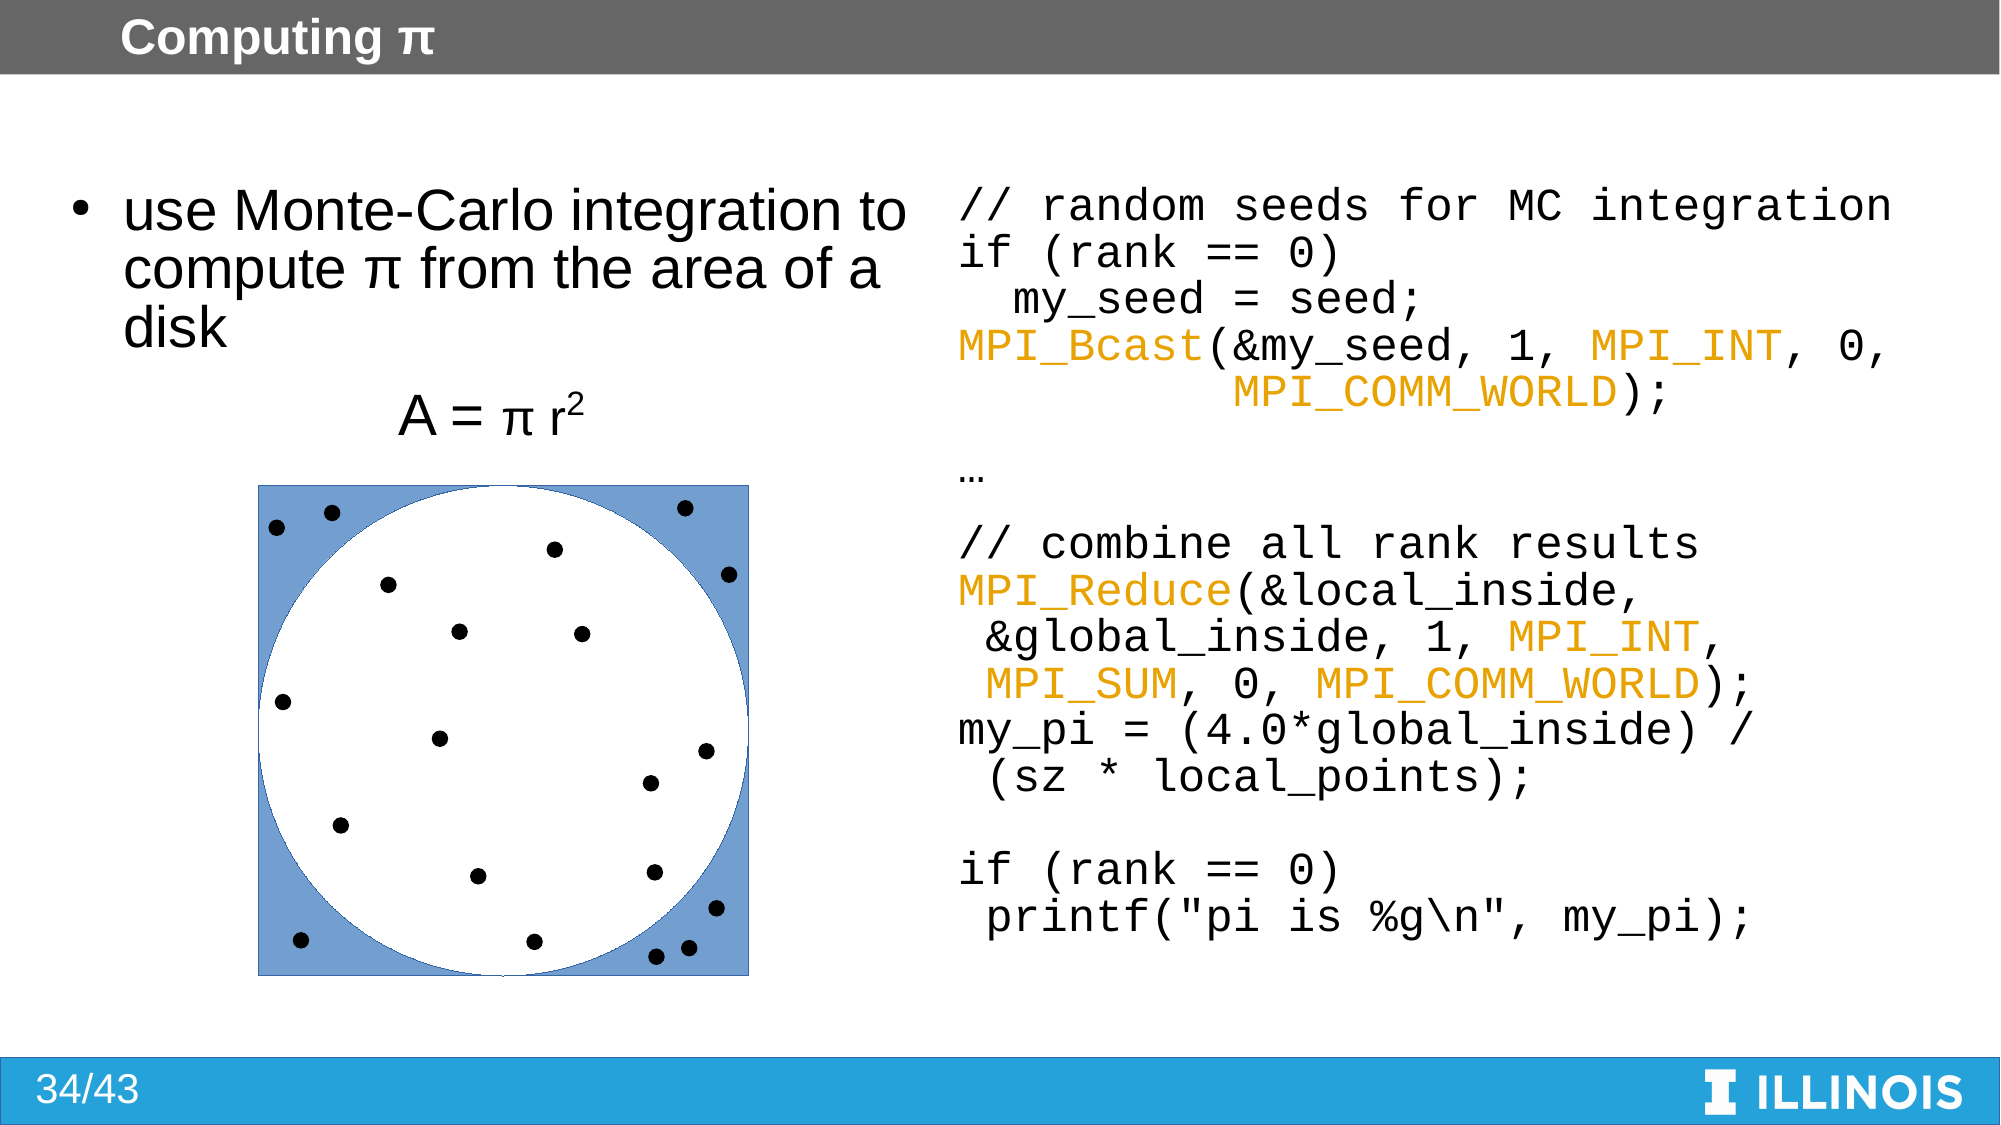

# Computing π
use Monte-Carlo integration to compute π from the area of a disk
A = π r2
// random seeds for MC integration
if (rank == 0)
 my_seed = seed;
MPI_Bcast(&my_seed, 1, MPI_INT, 0,
 MPI_COMM_WORLD);
…
// combine all rank results
MPI_Reduce(&local_inside,
 &global_inside, 1, MPI_INT,
 MPI_SUM, 0, MPI_COMM_WORLD);
my_pi = (4.0*global_inside) /
 (sz * local_points);
if (rank == 0)
 printf("pi is %g\n", my_pi);